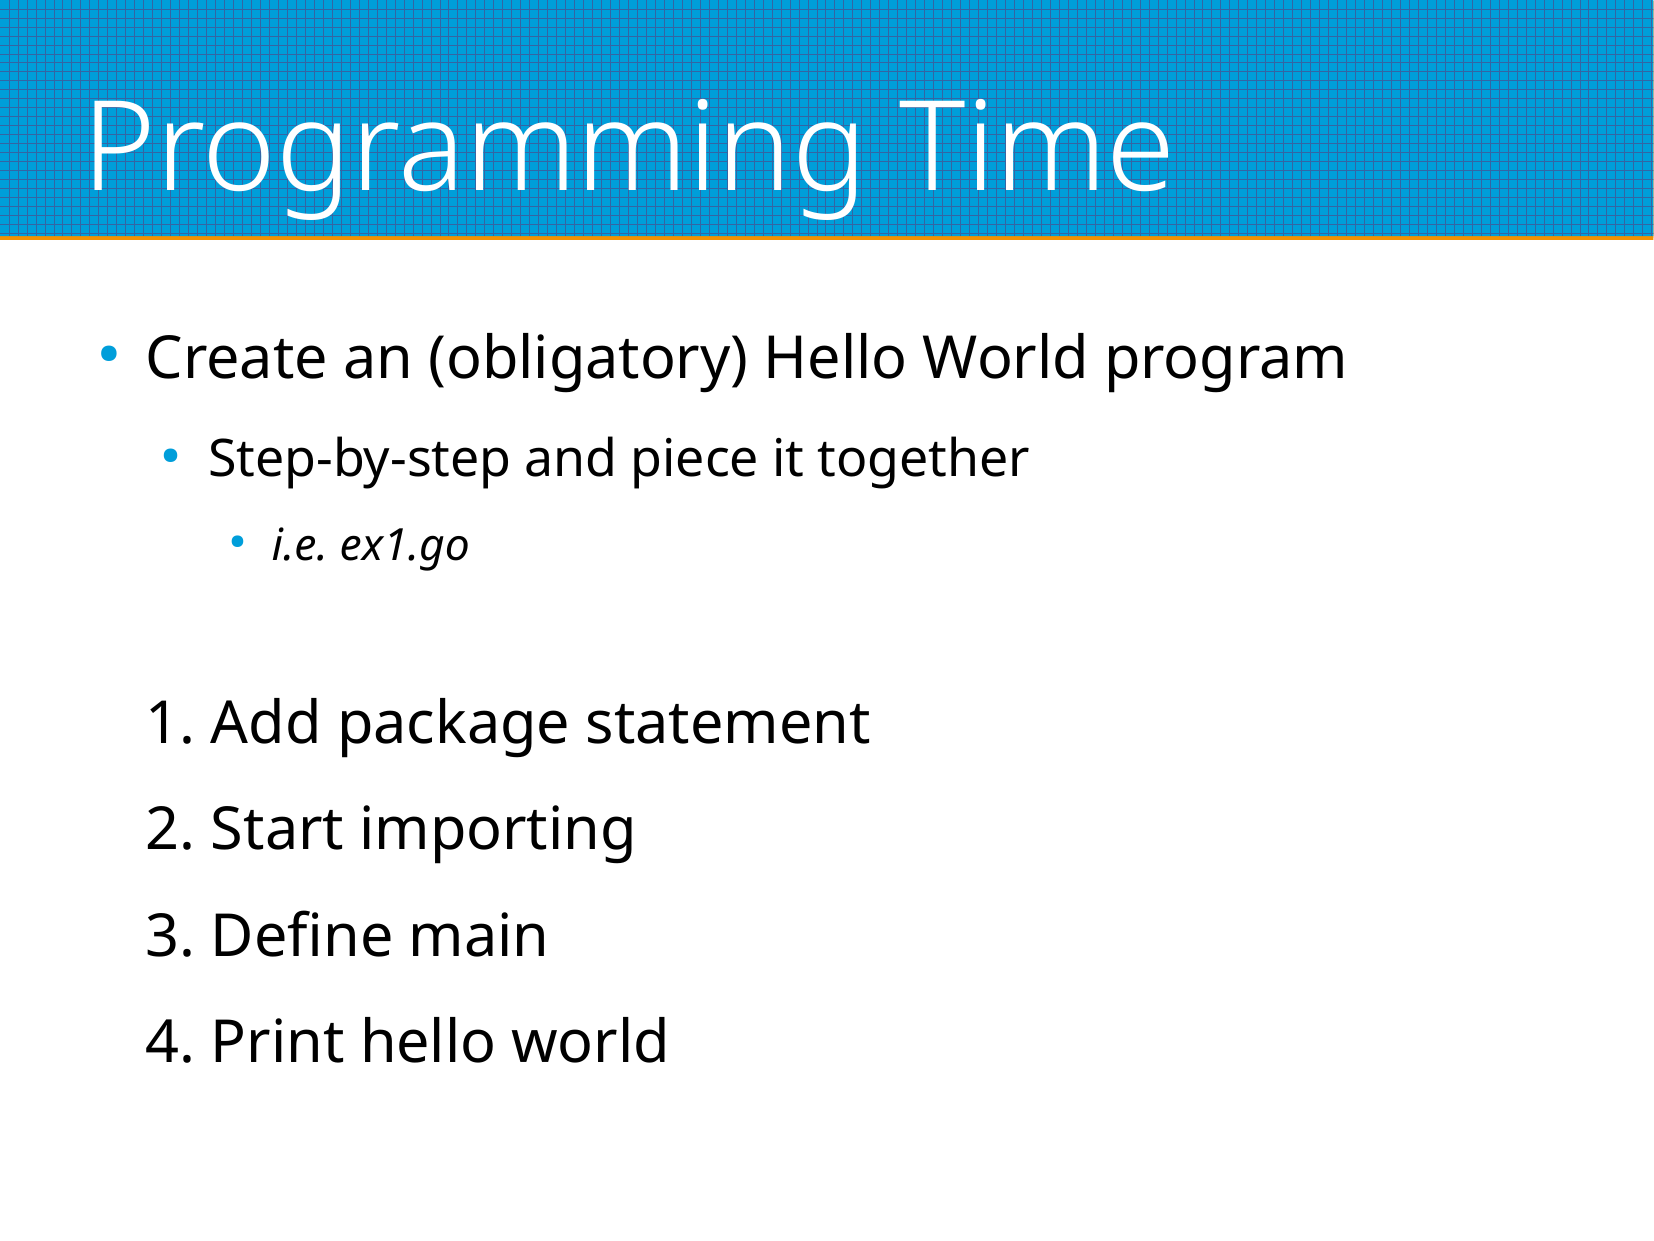

# Programming Time
Create an (obligatory) Hello World program
Step-by-step and piece it together
i.e. ex1.go
1. Add package statement
2. Start importing
3. Define main
4. Print hello world